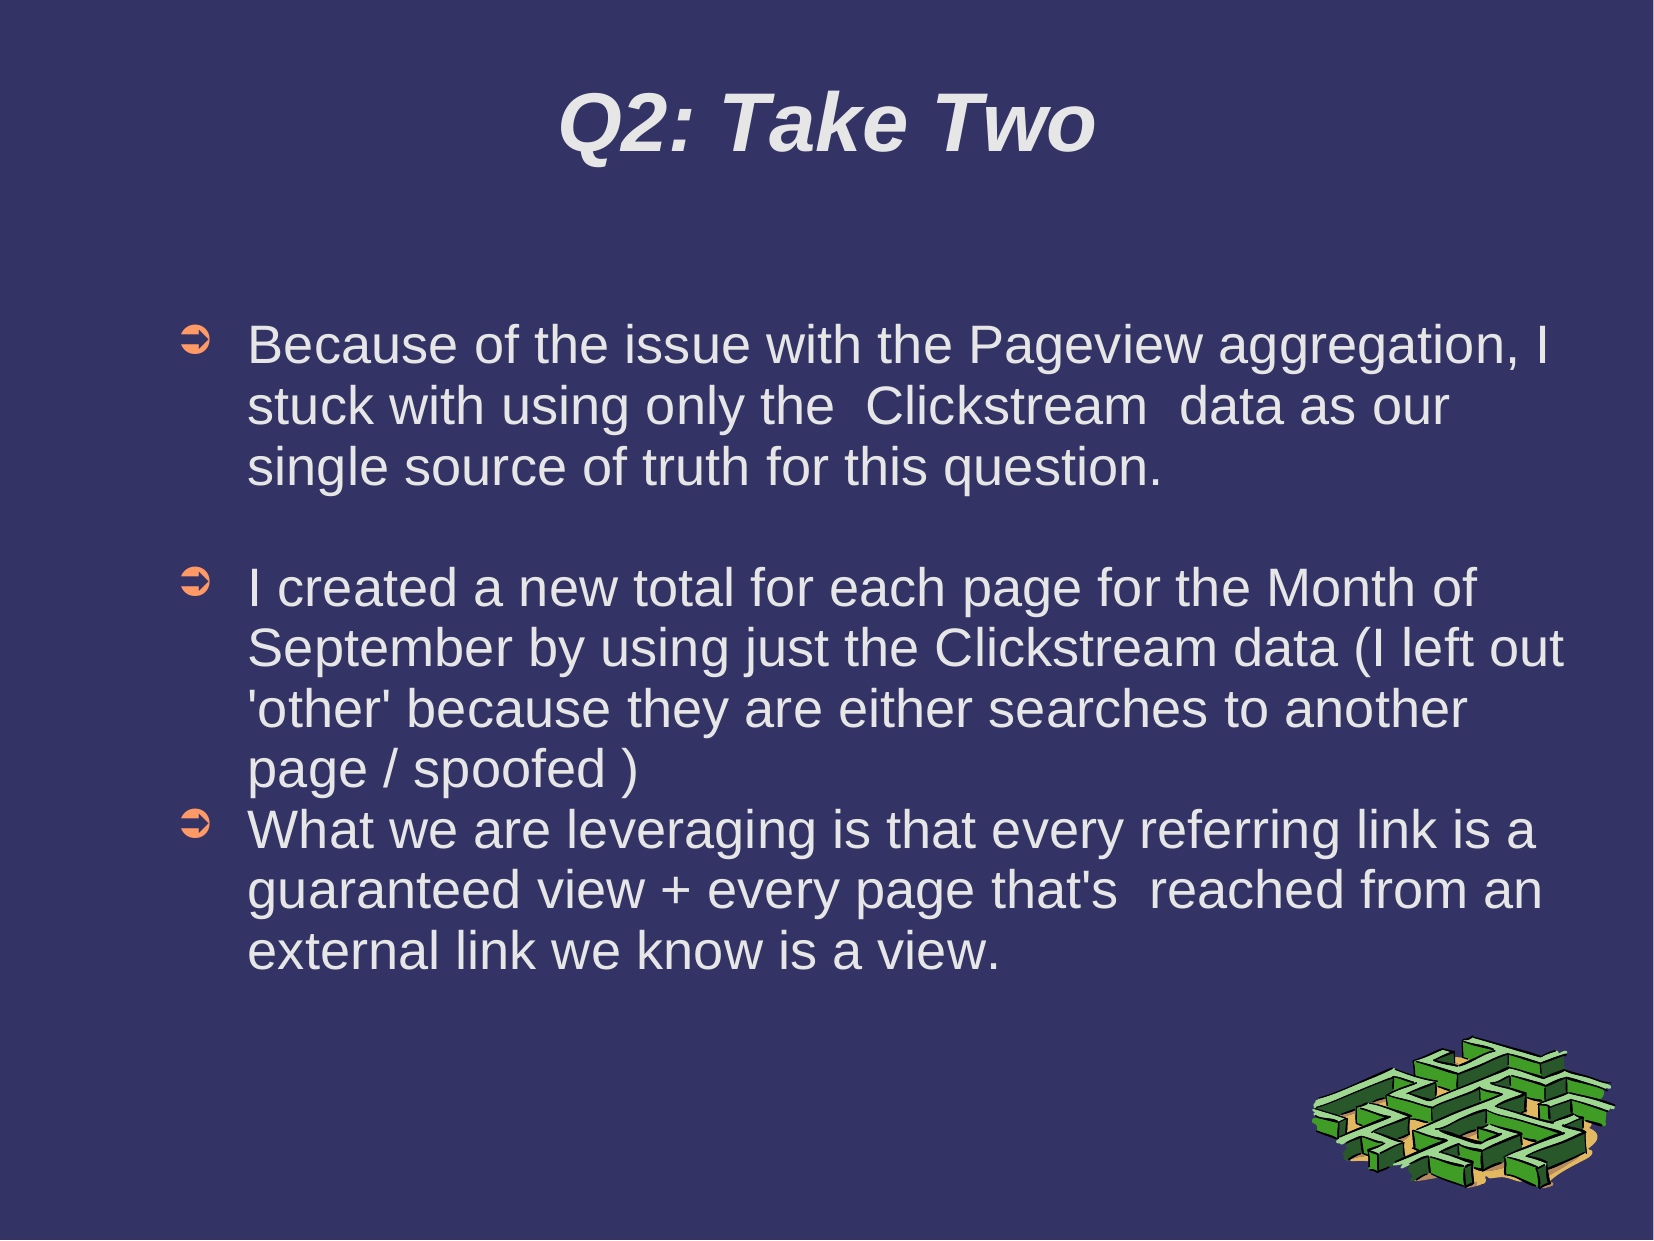

# Q2: Take Two
Because of the issue with the Pageview aggregation, I stuck with using only the Clickstream data as our single source of truth for this question.
I created a new total for each page for the Month of September by using just the Clickstream data (I left out 'other' because they are either searches to another page / spoofed )
What we are leveraging is that every referring link is a guaranteed view + every page that's reached from an external link we know is a view.